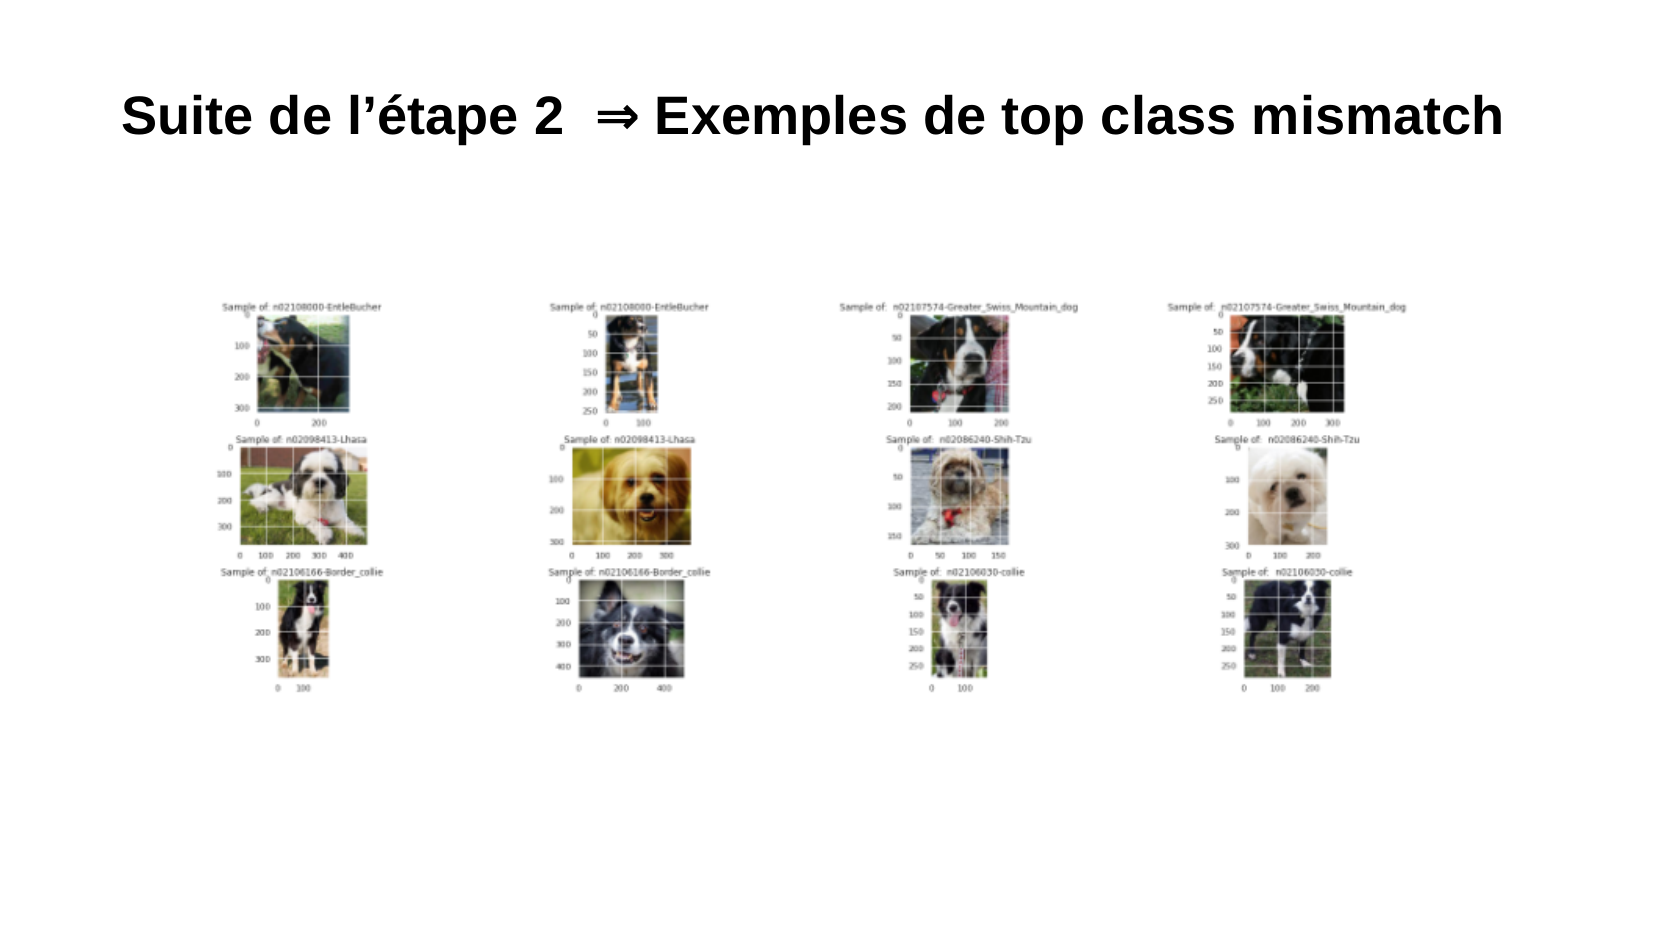

Suite de l’étape 2 ⇒ Exemples de top class mismatch